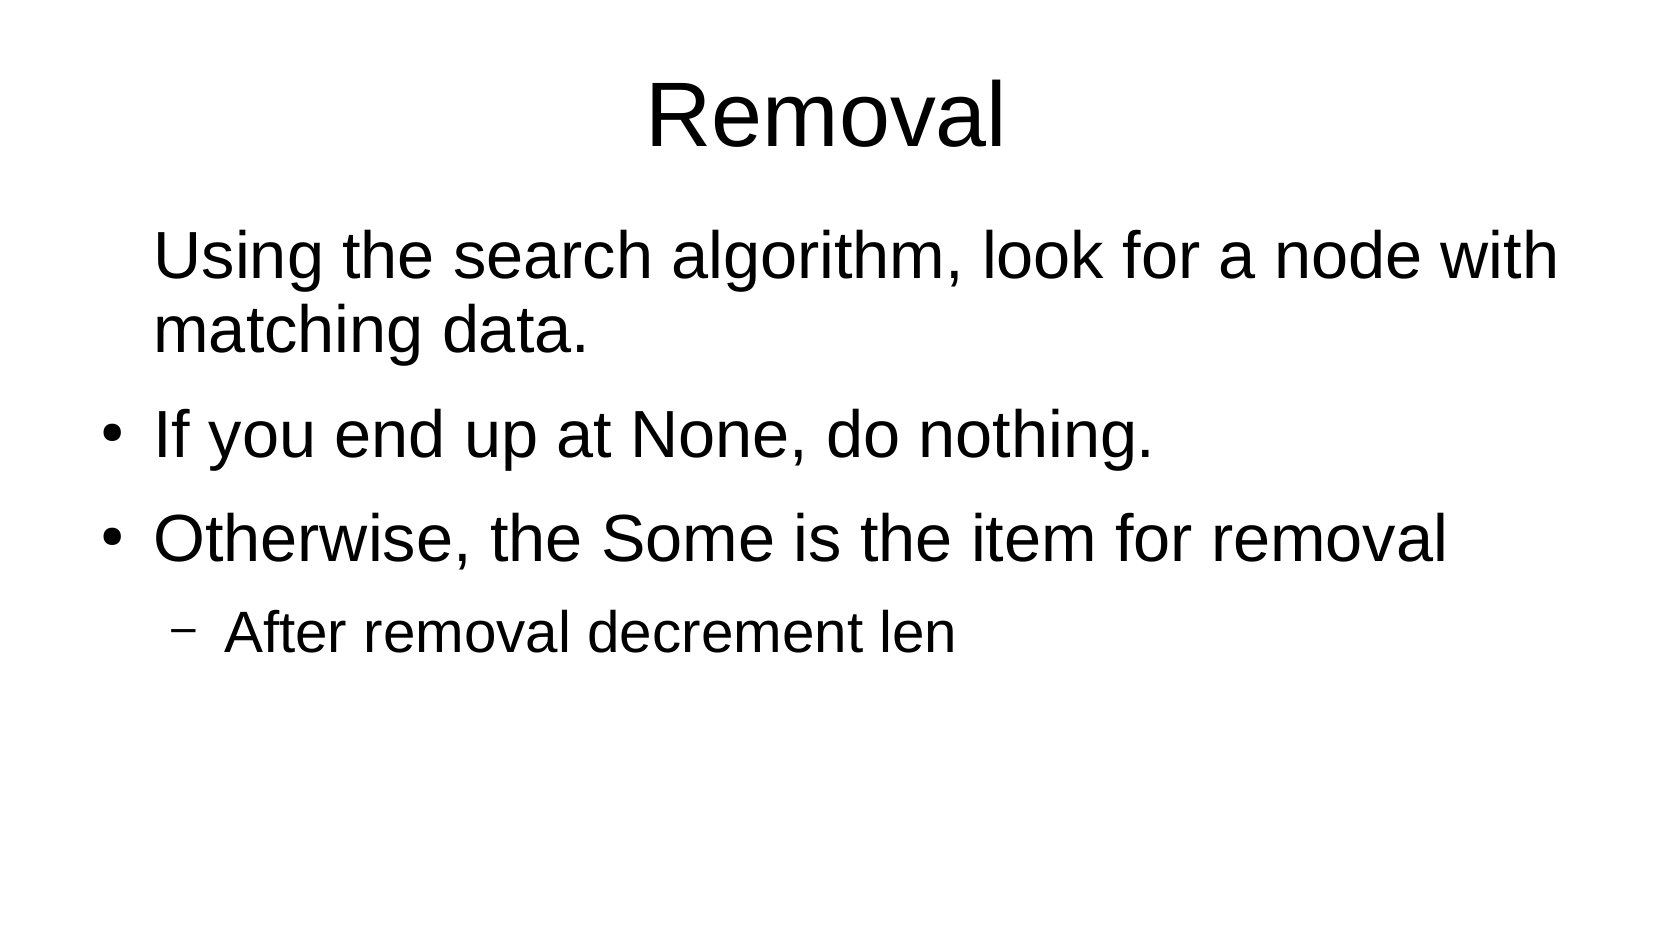

# Removal
Using the search algorithm, look for a node with matching data.
If you end up at None, do nothing.
Otherwise, the Some is the item for removal
After removal decrement len